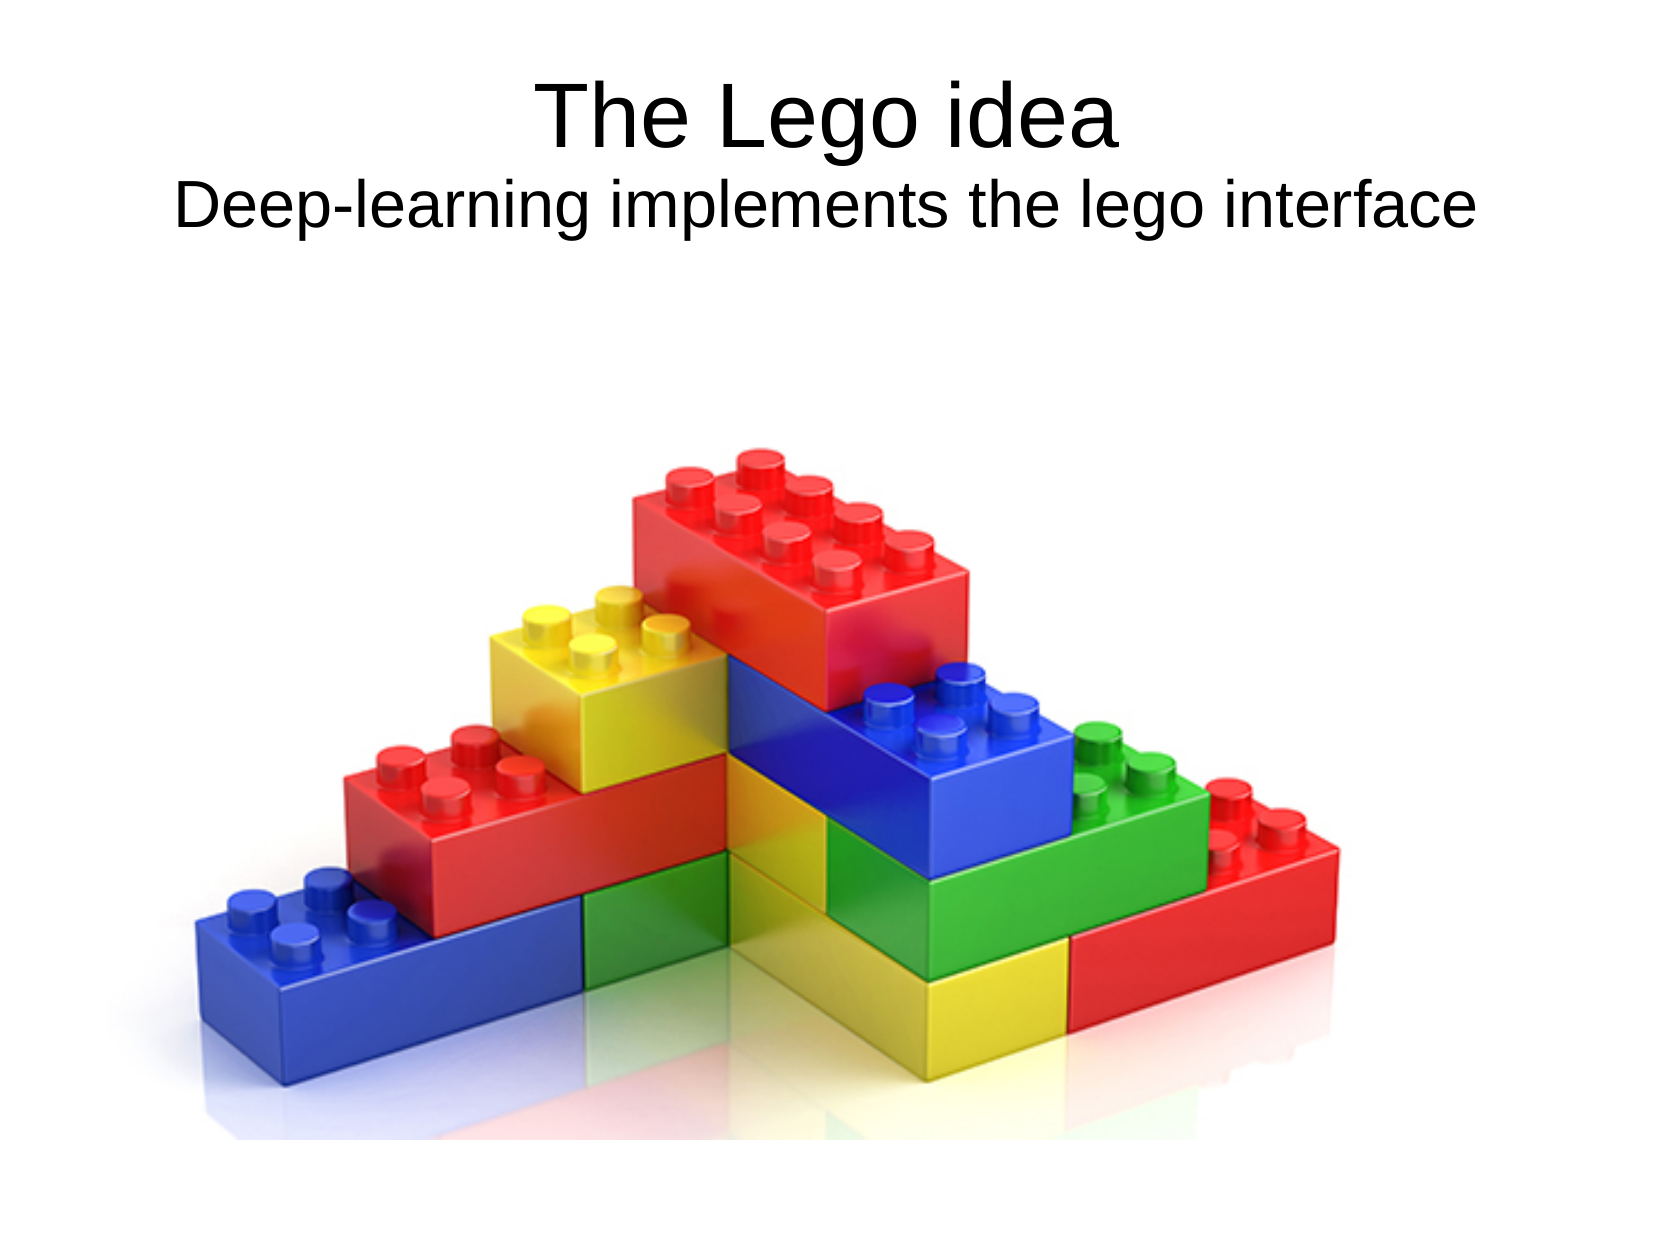

# The Lego idea Deep-learning implements the lego interface